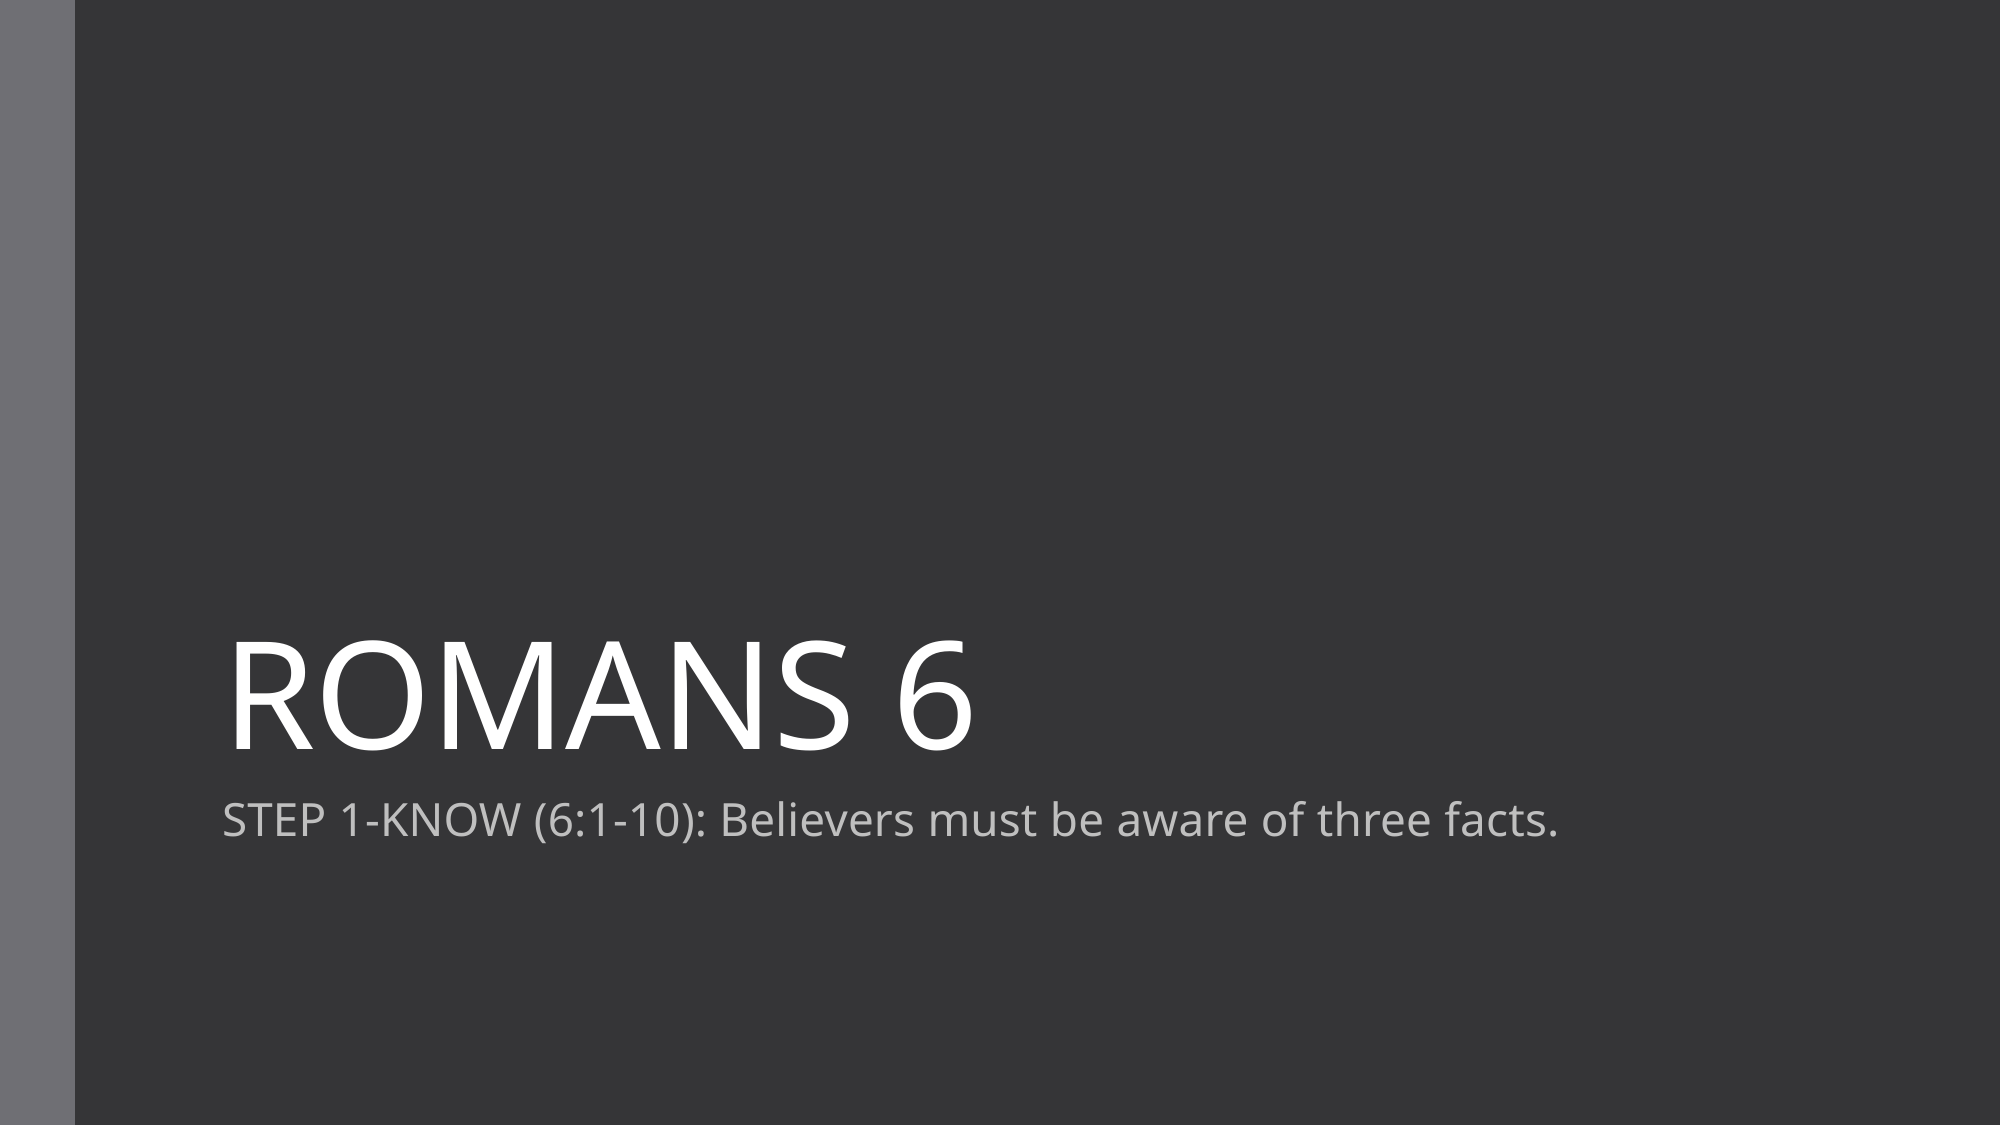

# ROMANS 6
STEP 1-KNOW (6:1-10): Believers must be aware of three facts.